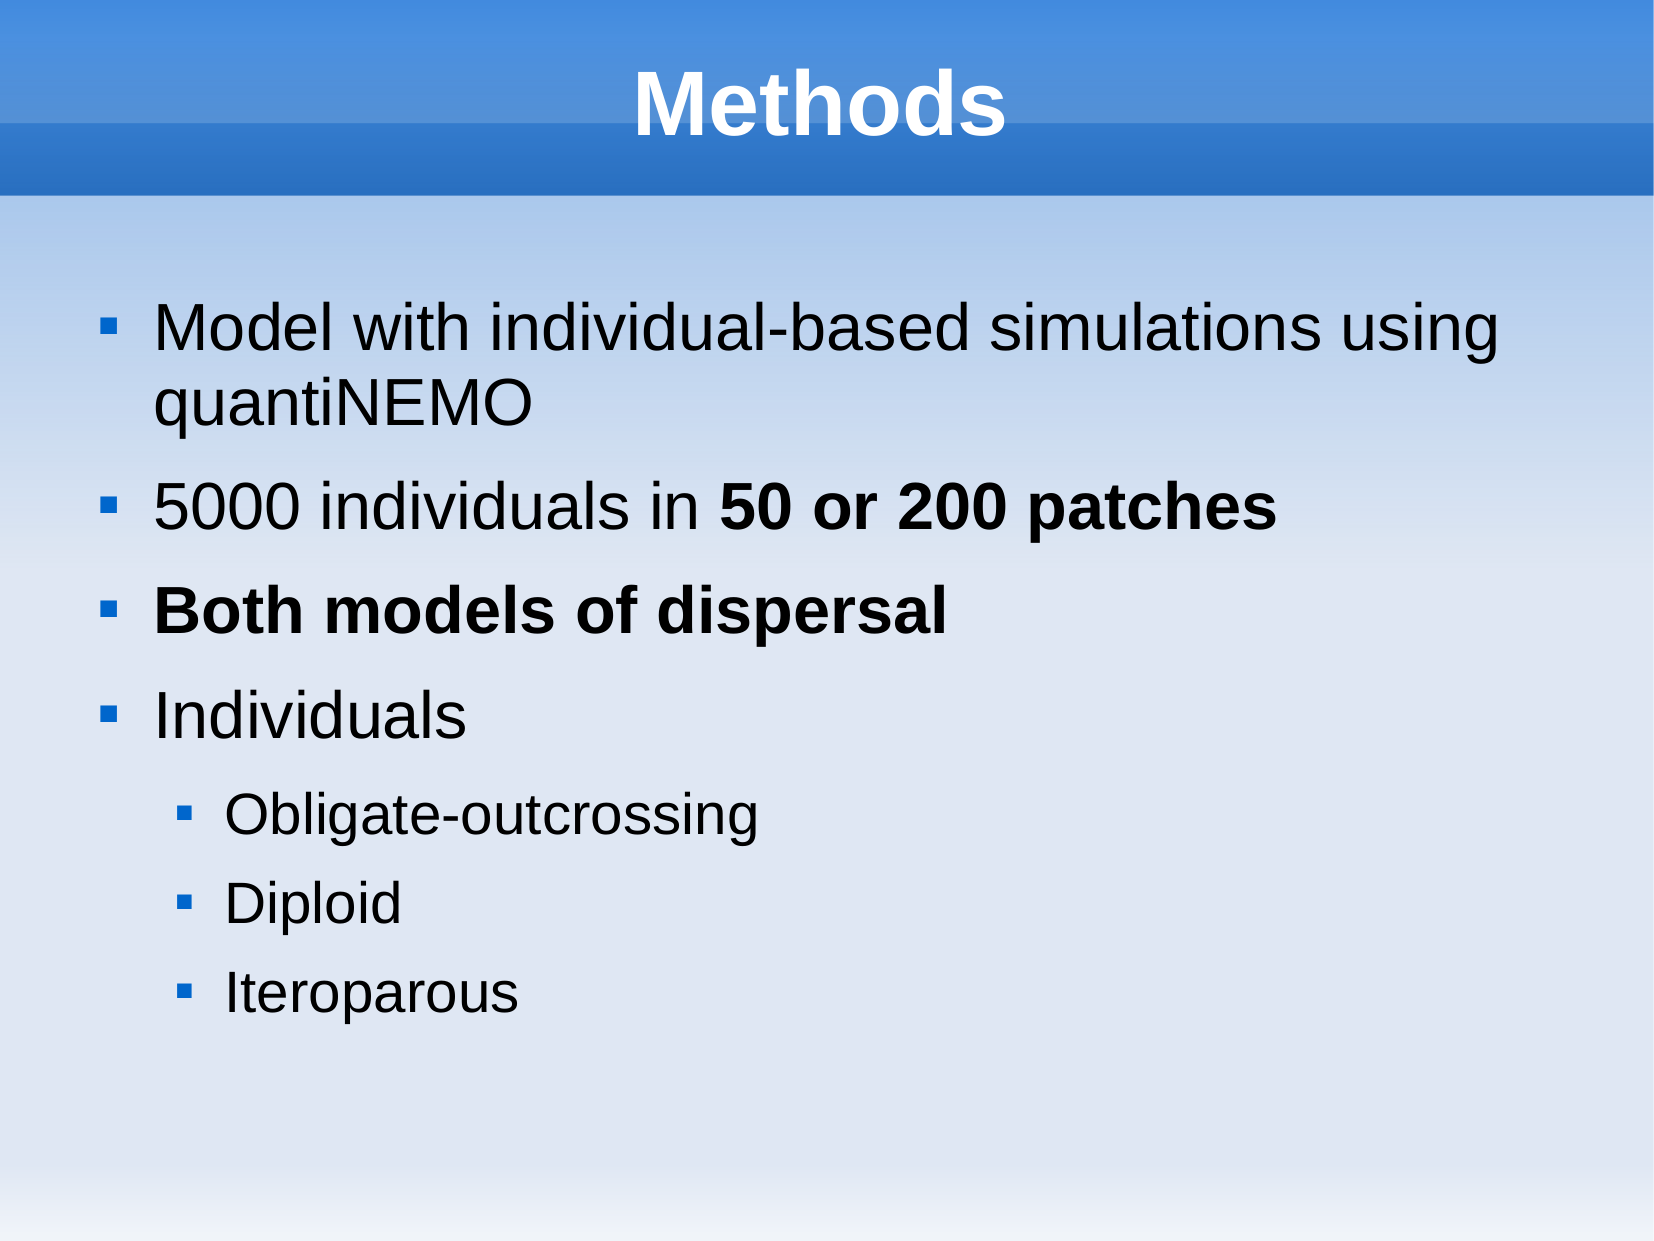

# Methods
Model with individual-based simulations using quantiNEMO
5000 individuals in 50 or 200 patches
Both models of dispersal
Individuals
Obligate-outcrossing
Diploid
Iteroparous